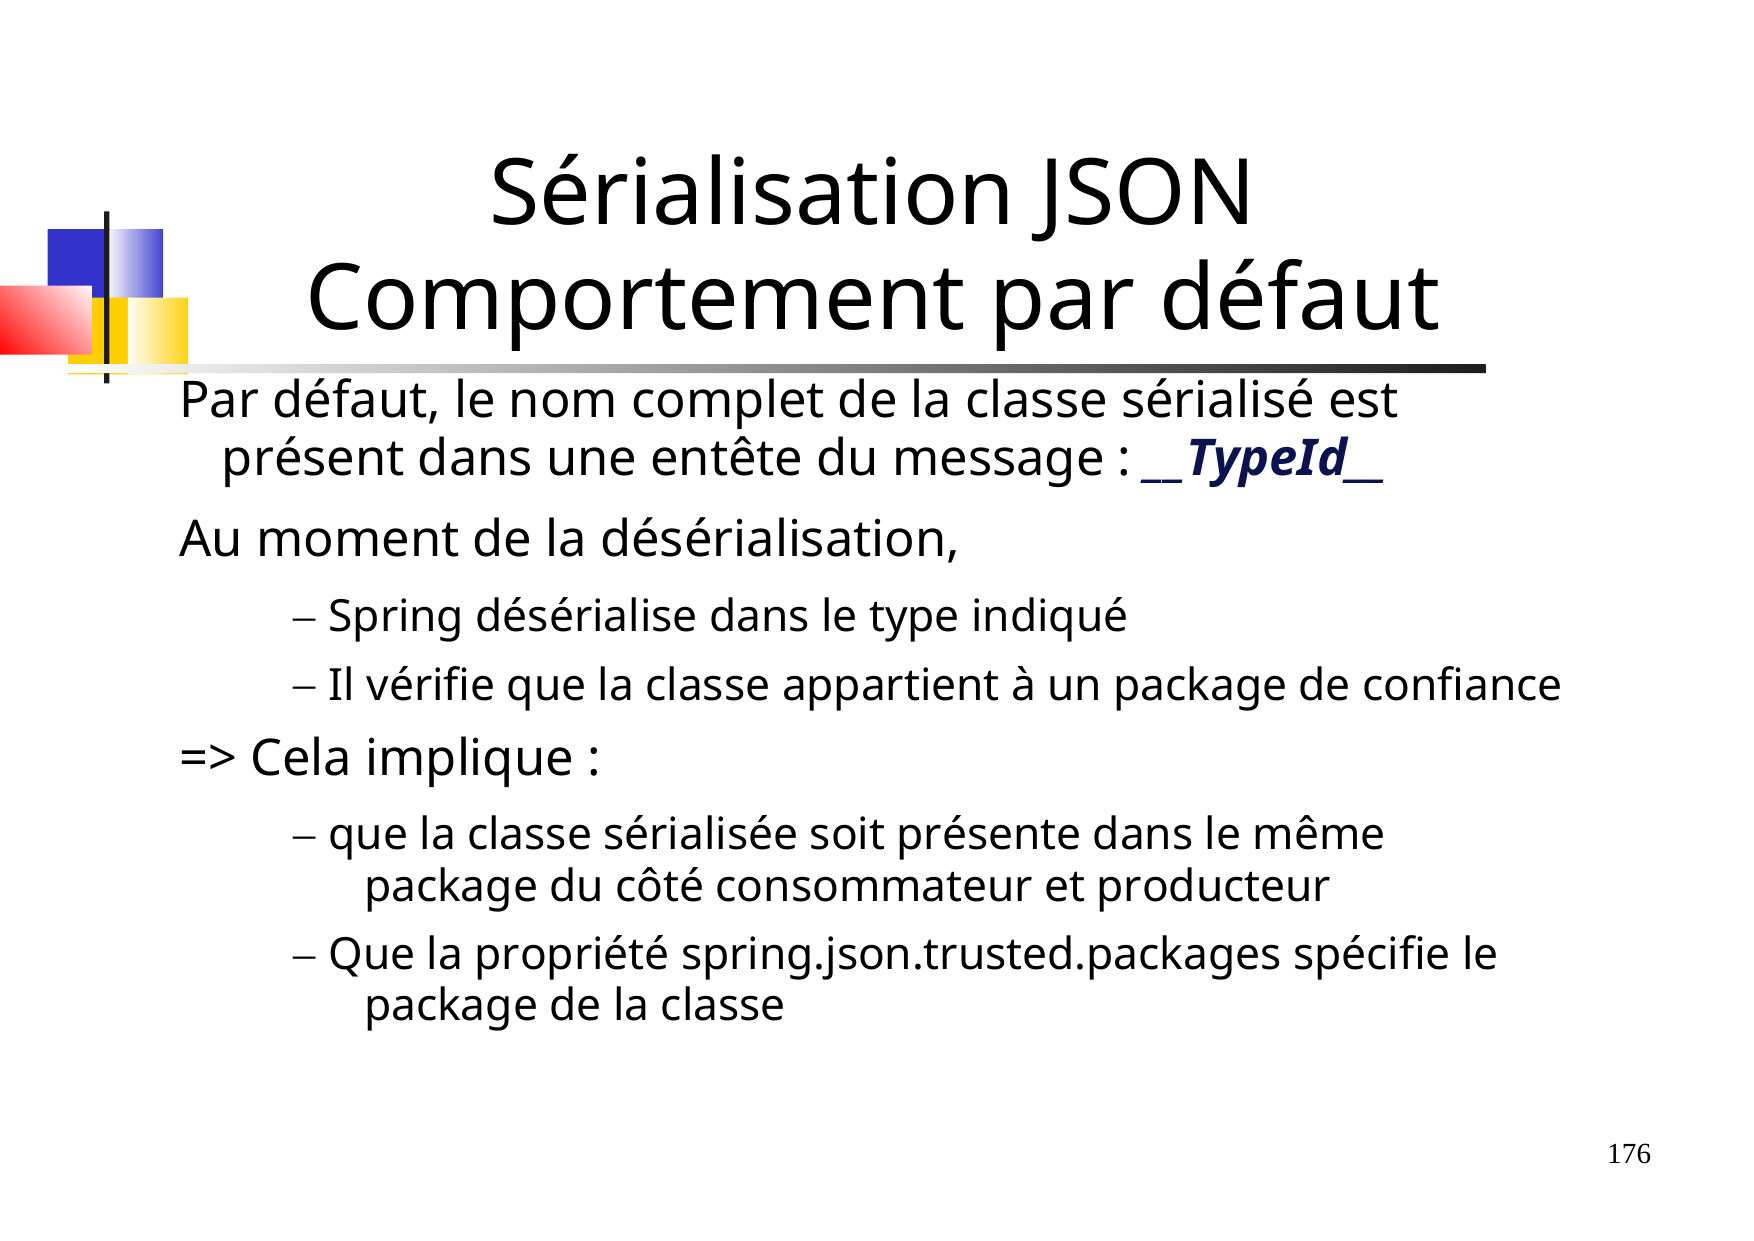

# Sérialisation JSON Comportement par défaut
Par défaut, le nom complet de la classe sérialisé est présent dans une entête du message : __TypeId__
Au moment de la désérialisation,
Spring désérialise dans le type indiqué
Il vérifie que la classe appartient à un package de confiance
=> Cela implique :
que la classe sérialisée soit présente dans le même package du côté consommateur et producteur
Que la propriété spring.json.trusted.packages spécifie le package de la classe